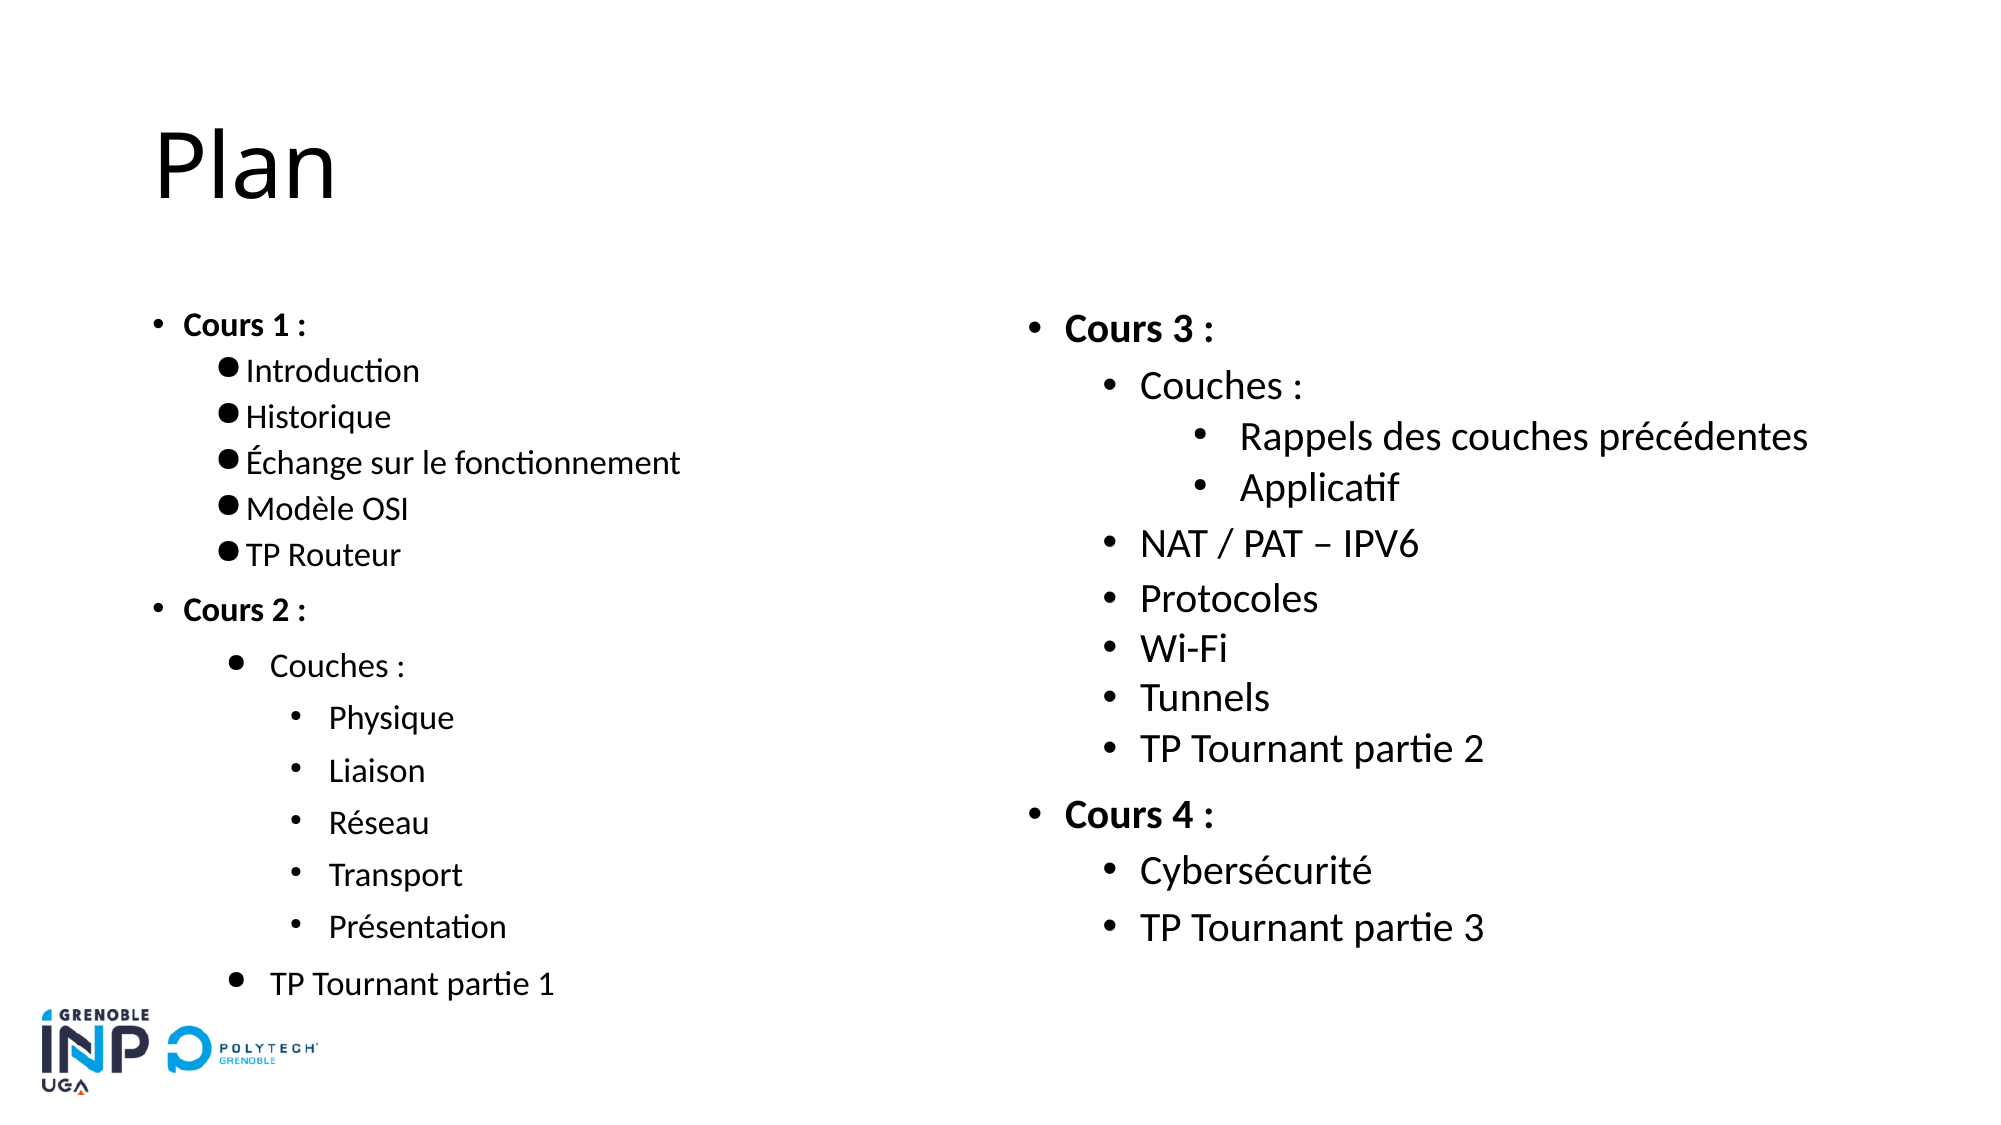

# Plan
Cours 1 :
Introduction
Historique
Échange sur le fonctionnement
Modèle OSI
TP Routeur
Cours 2 :
Couches :
Physique
Liaison
Réseau
Transport
Présentation
TP Tournant partie 1
Cours 3 :
Couches :
Rappels des couches précédentes
Applicatif
NAT / PAT – IPV6
Protocoles
Wi-Fi
Tunnels
TP Tournant partie 2
Cours 4 :
Cybersécurité
TP Tournant partie 3